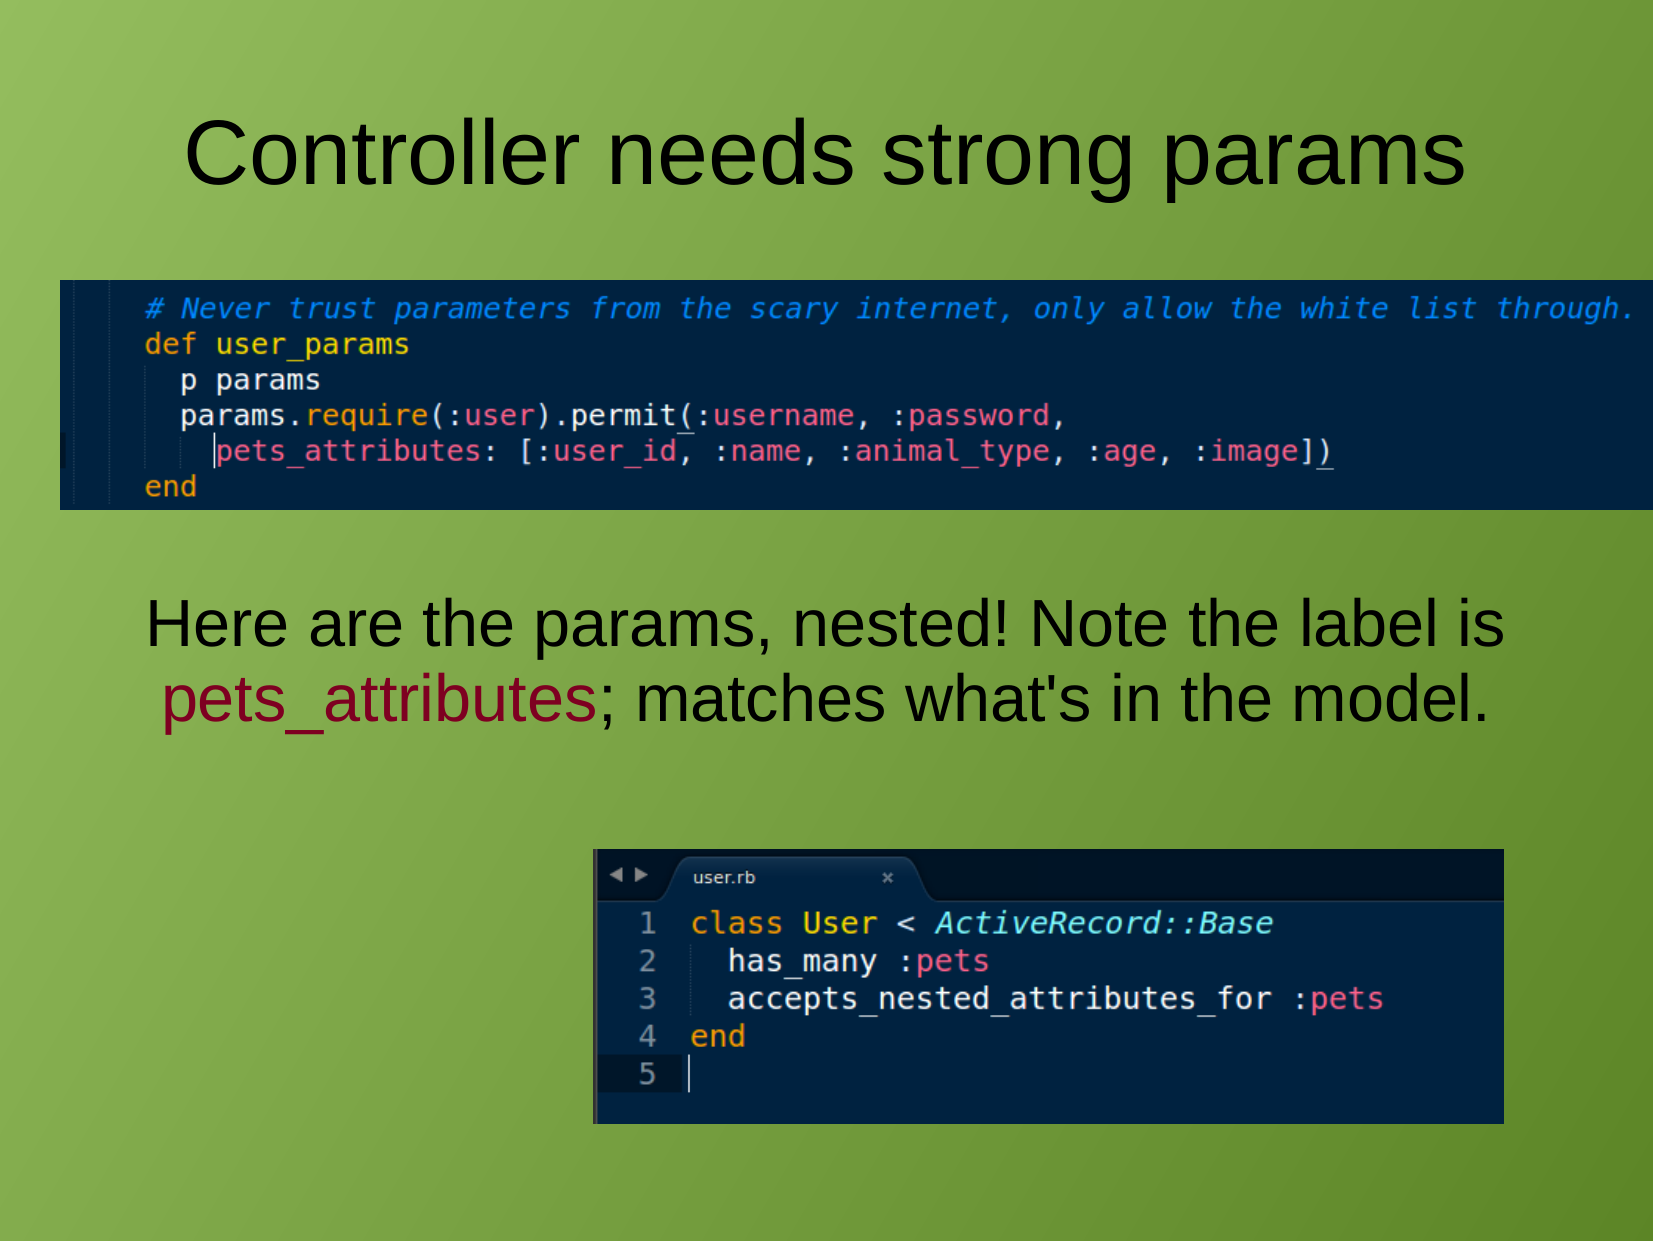

# Controller needs strong params
Here are the params, nested! Note the label is
pets_attributes; matches what's in the model.